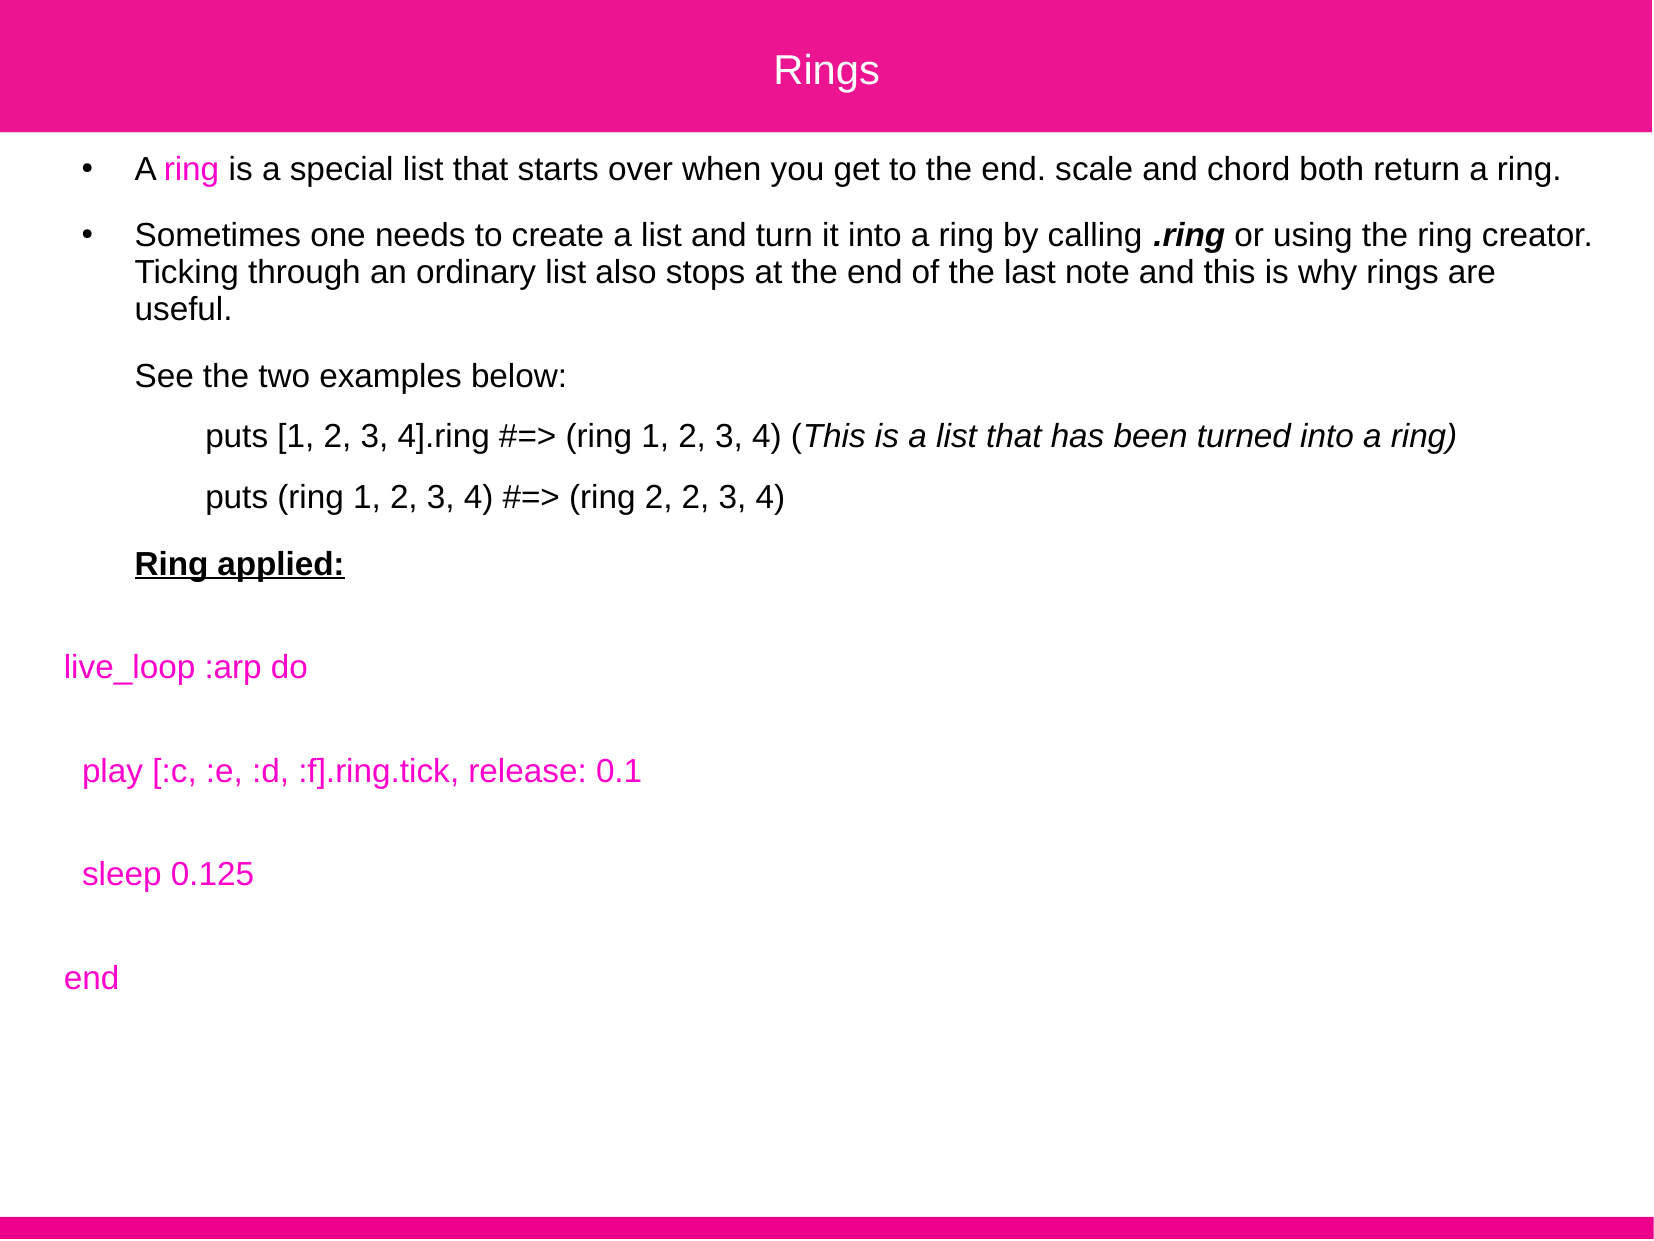

Rings
# A ring is a special list that starts over when you get to the end. scale and chord both return a ring.
Sometimes one needs to create a list and turn it into a ring by calling .ring or using the ring creator. Ticking through an ordinary list also stops at the end of the last note and this is why rings are useful.
See the two examples below:
puts [1, 2, 3, 4].ring #=> (ring 1, 2, 3, 4) (This is a list that has been turned into a ring)
puts (ring 1, 2, 3, 4) #=> (ring 2, 2, 3, 4)
Ring applied:
live_loop :arp do
 play [:c, :e, :d, :f].ring.tick, release: 0.1
 sleep 0.125
end